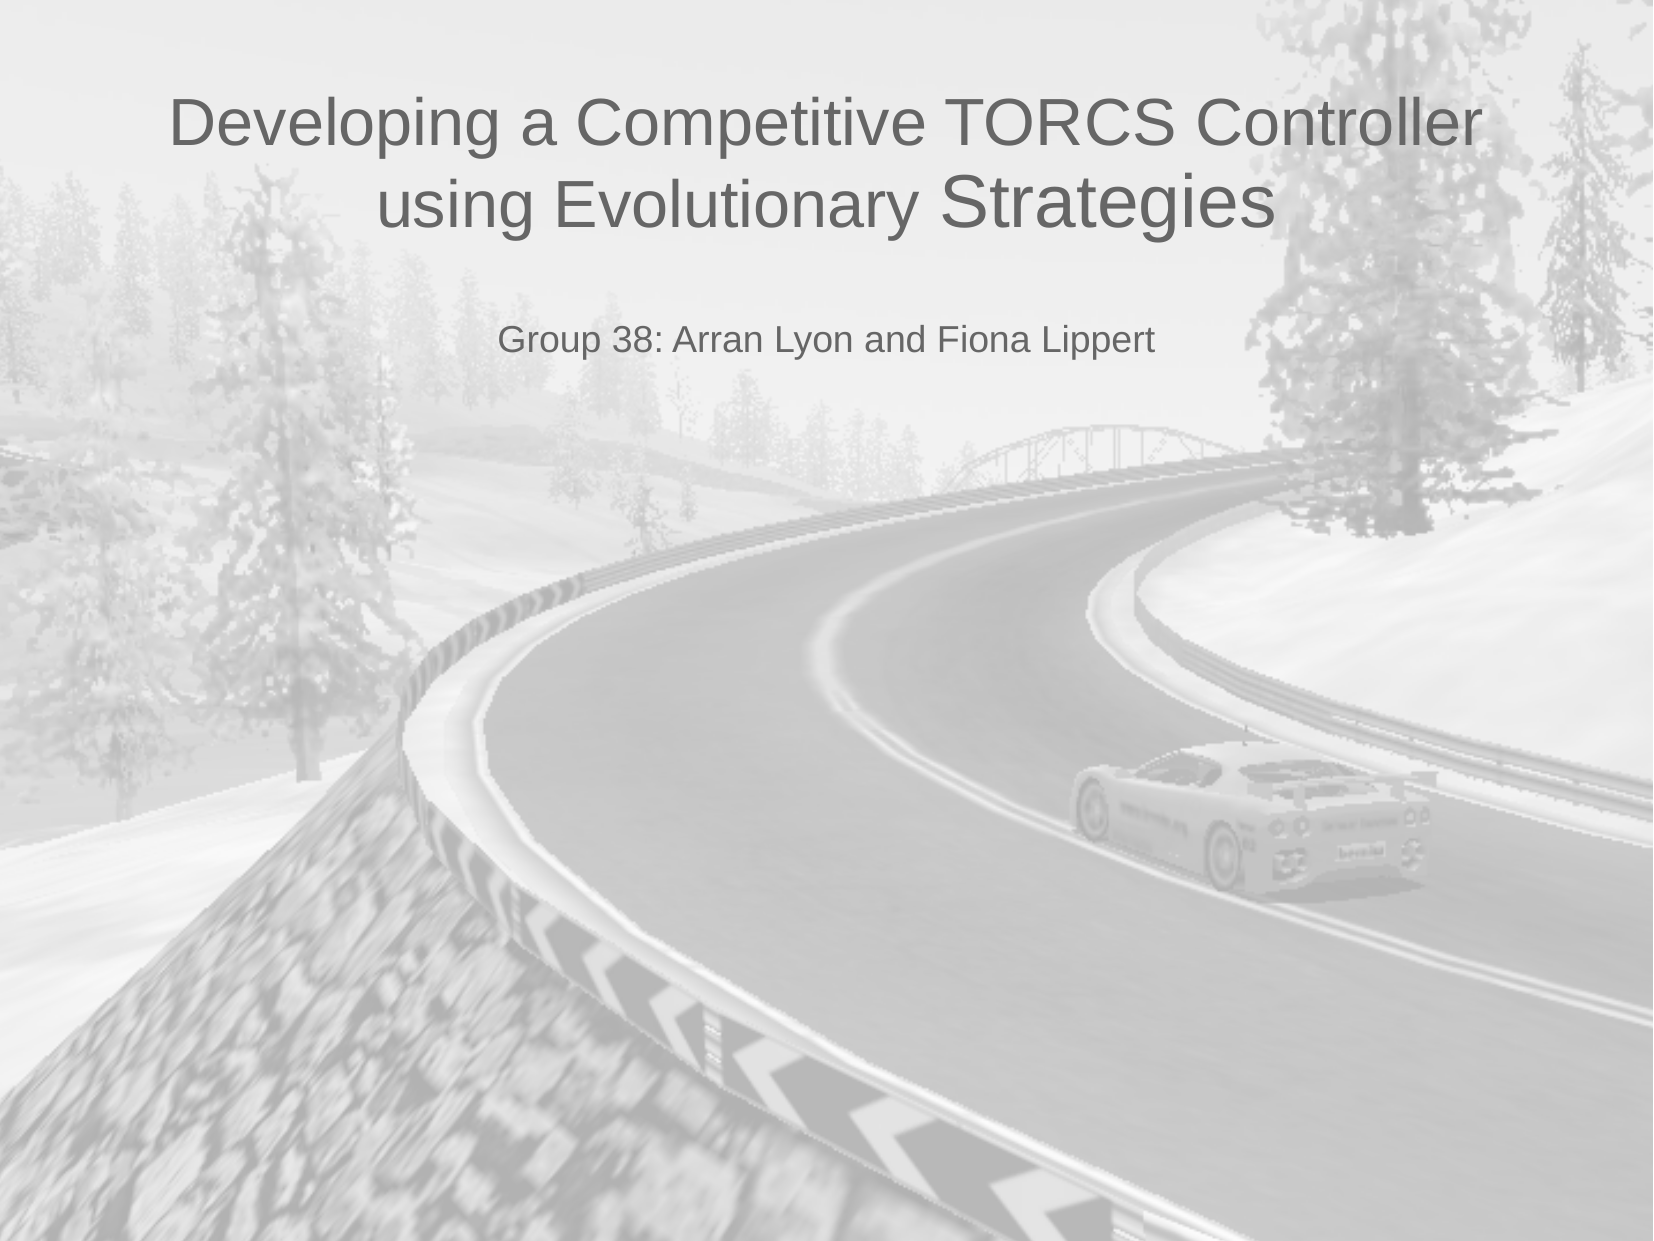

# Developing a Competitive TORCS Controller
using Evolutionary Strategies
Group 38: Arran Lyon and Fiona Lippert